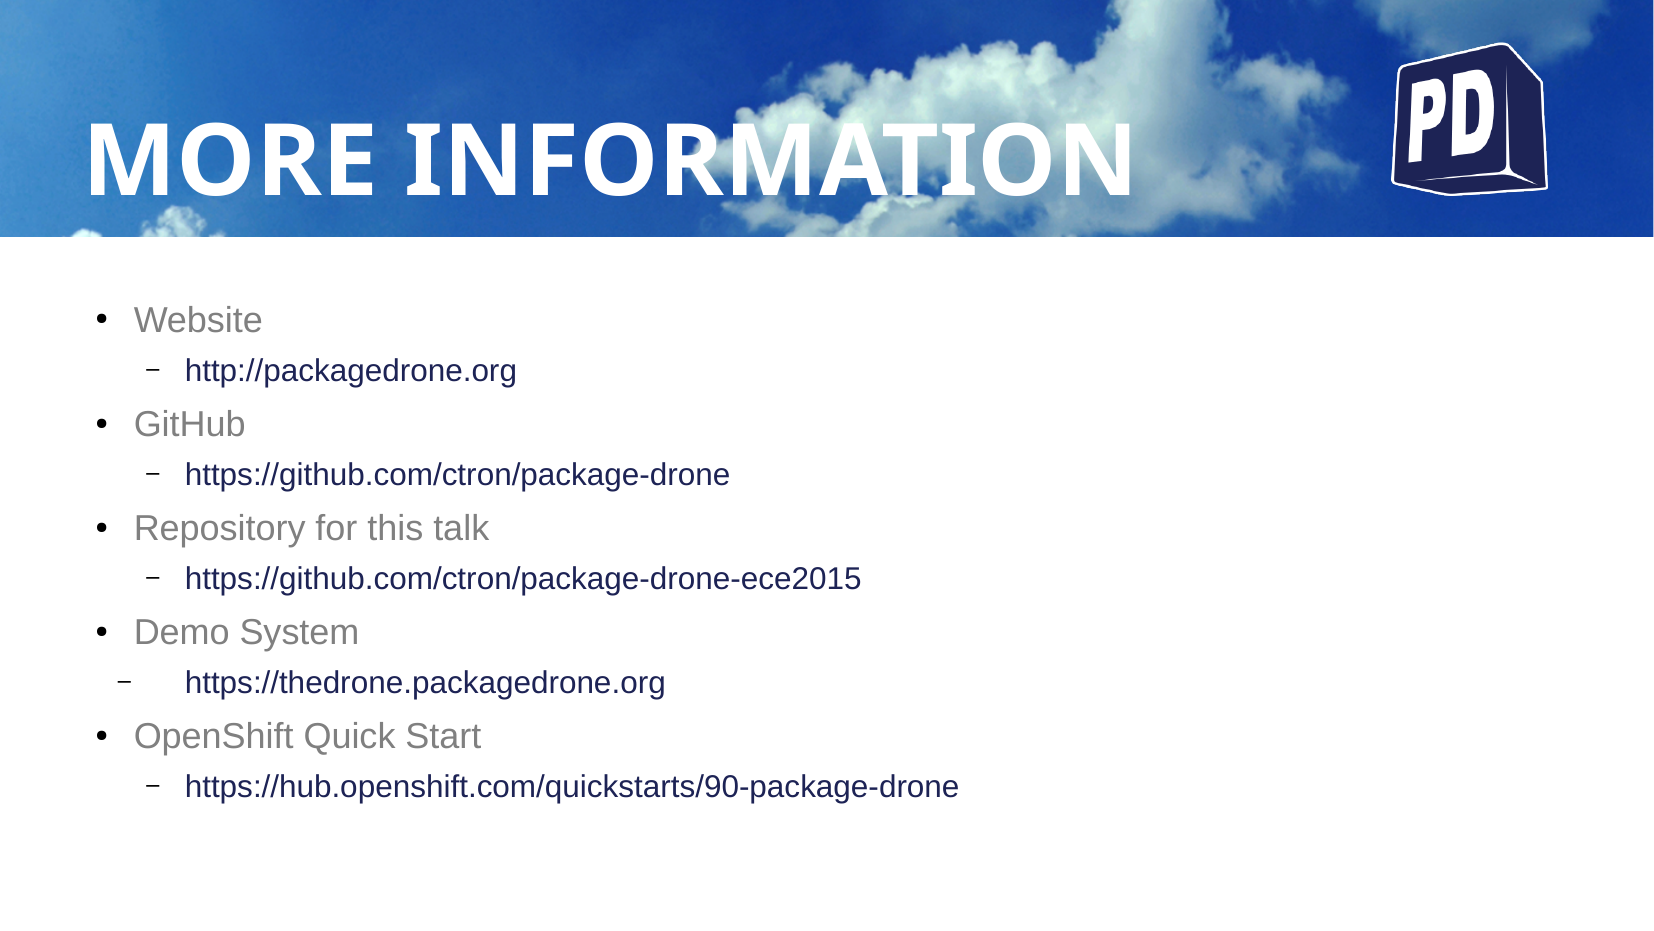

# MORE INFORMATION
Website
http://packagedrone.org
GitHub
https://github.com/ctron/package-drone
Repository for this talk
https://github.com/ctron/package-drone-ece2015
Demo System
https://thedrone.packagedrone.org
OpenShift Quick Start
https://hub.openshift.com/quickstarts/90-package-drone